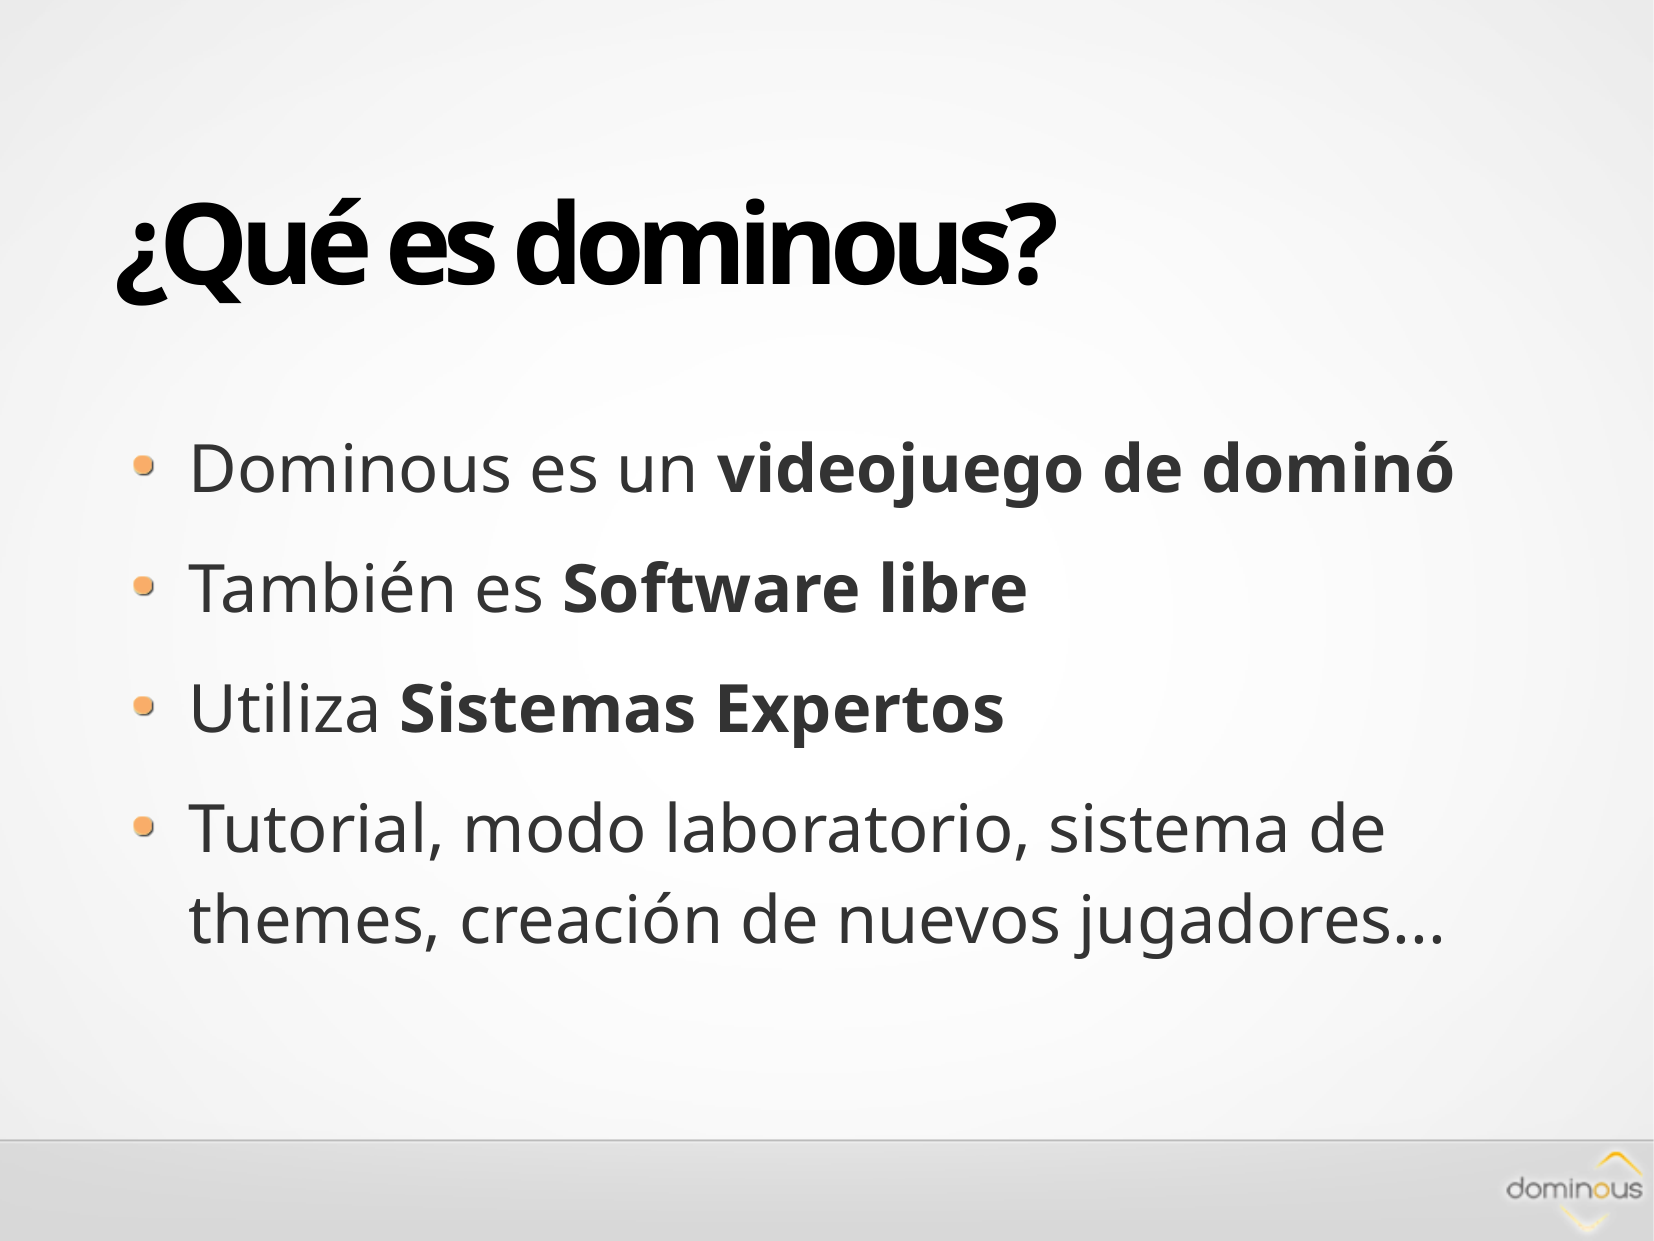

¿Qué es dominous?
Dominous es un videojuego de dominó
También es Software libre
Utiliza Sistemas Expertos
Tutorial, modo laboratorio, sistema de themes, creación de nuevos jugadores...